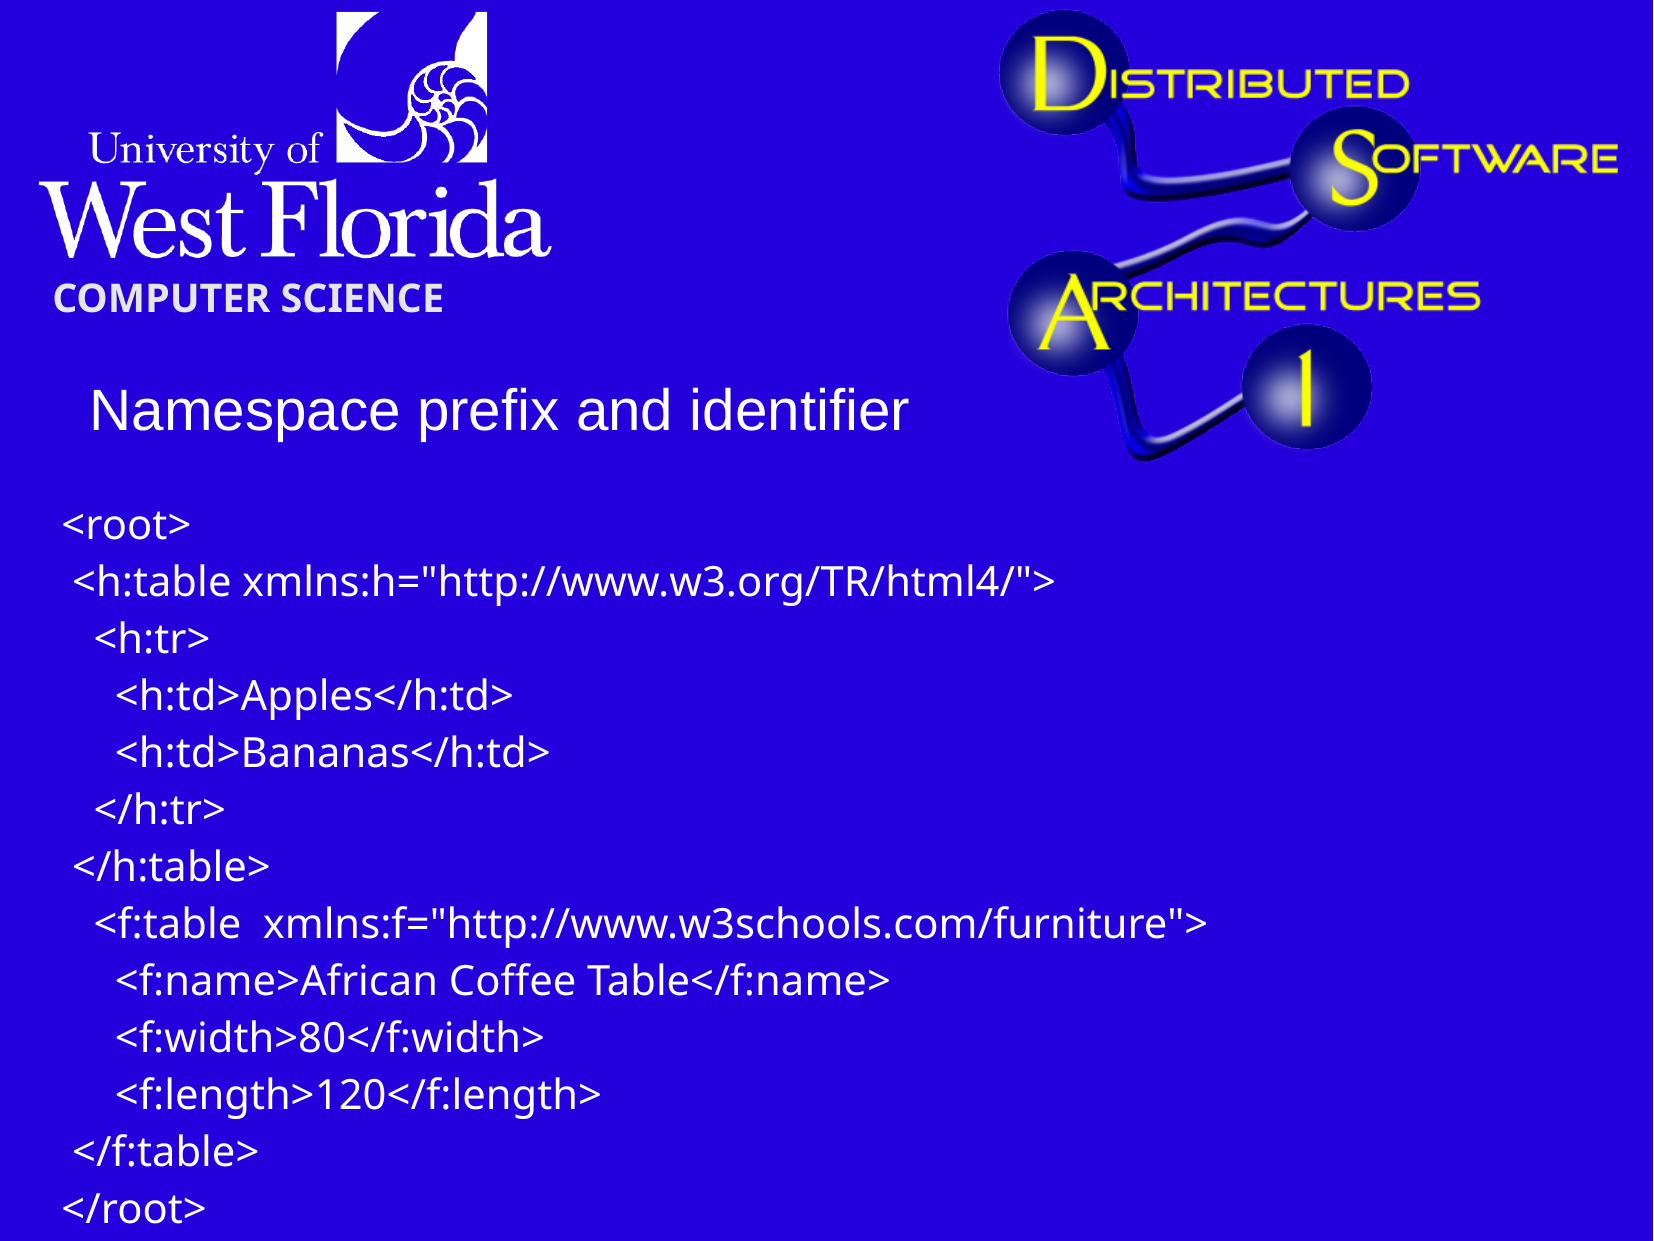

COMPUTER SCIENCE
Namespace prefix and identifier
<root>
 <h:table xmlns:h="http://www.w3.org/TR/html4/">
 <h:tr>
 <h:td>Apples</h:td>
 <h:td>Bananas</h:td>
 </h:tr>
 </h:table>
 <f:table xmlns:f="http://www.w3schools.com/furniture">
 <f:name>African Coffee Table</f:name>
 <f:width>80</f:width>
 <f:length>120</f:length>
 </f:table>
</root>